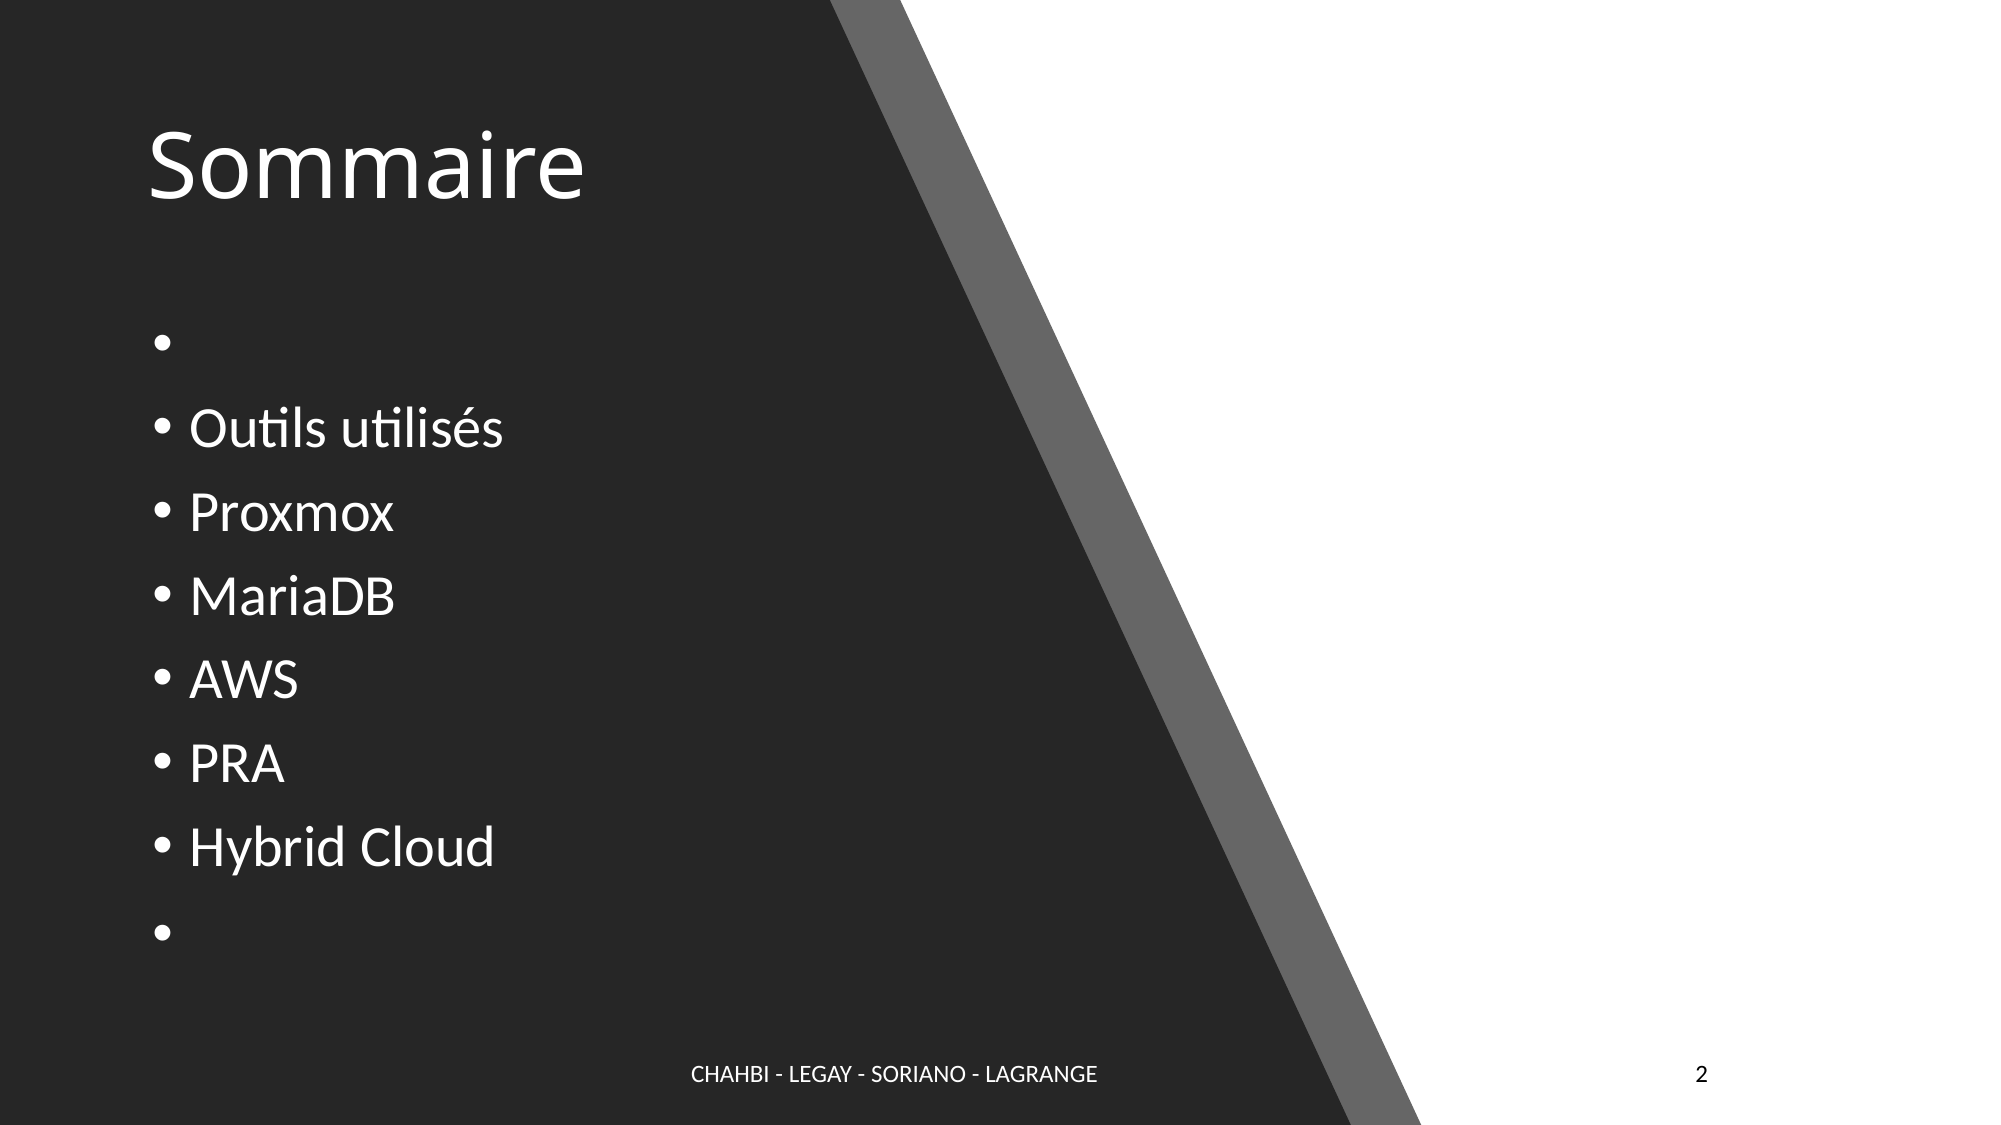

# Sommaire
Outils utilisés
Proxmox
MariaDB
AWS
PRA
Hybrid Cloud
CHAHBI - LEGAY - SORIANO - LAGRANGE
2